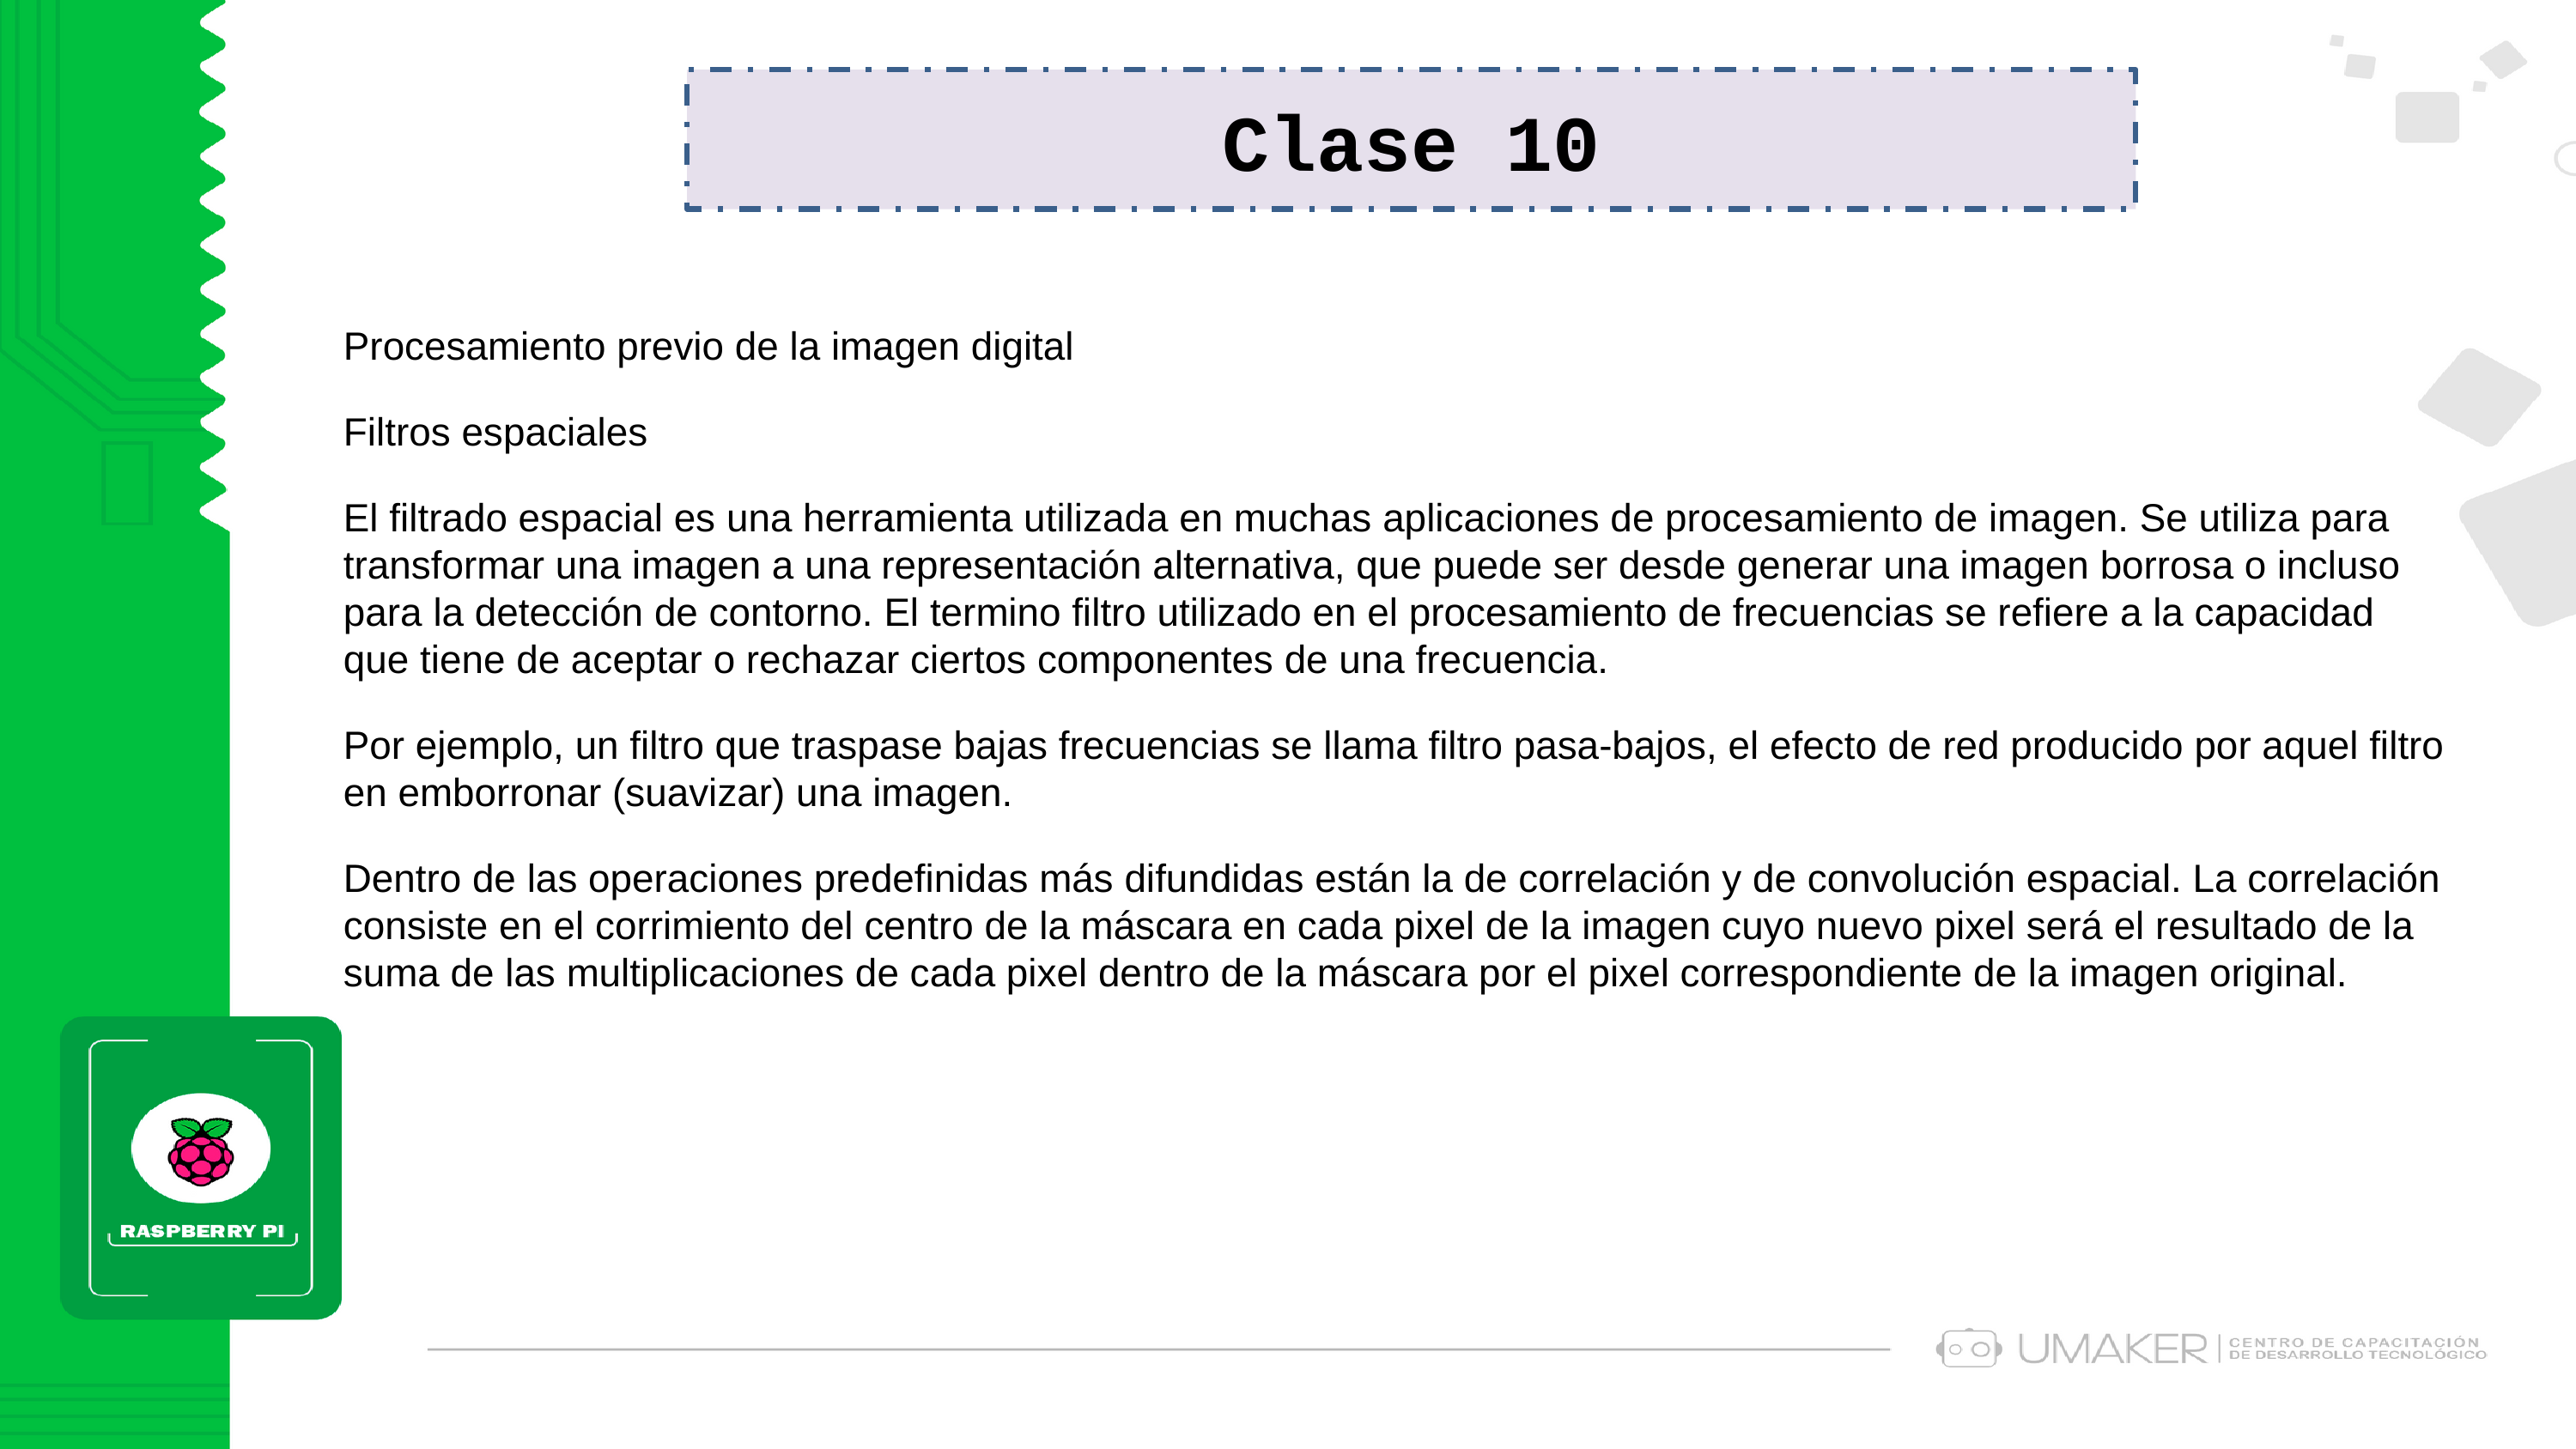

Clase 10
Procesamiento previo de la imagen digital
Filtros espaciales
El filtrado espacial es una herramienta utilizada en muchas aplicaciones de procesamiento de imagen. Se utiliza para transformar una imagen a una representación alternativa, que puede ser desde generar una imagen borrosa o incluso para la detección de contorno. El termino filtro utilizado en el procesamiento de frecuencias se refiere a la capacidad que tiene de aceptar o rechazar ciertos componentes de una frecuencia.
Por ejemplo, un filtro que traspase bajas frecuencias se llama filtro pasa-bajos, el efecto de red producido por aquel filtro en emborronar (suavizar) una imagen.
Dentro de las operaciones predefinidas más difundidas están la de correlación y de convolución espacial. La correlación consiste en el corrimiento del centro de la máscara en cada pixel de la imagen cuyo nuevo pixel será el resultado de la suma de las multiplicaciones de cada pixel dentro de la máscara por el pixel correspondiente de la imagen original.